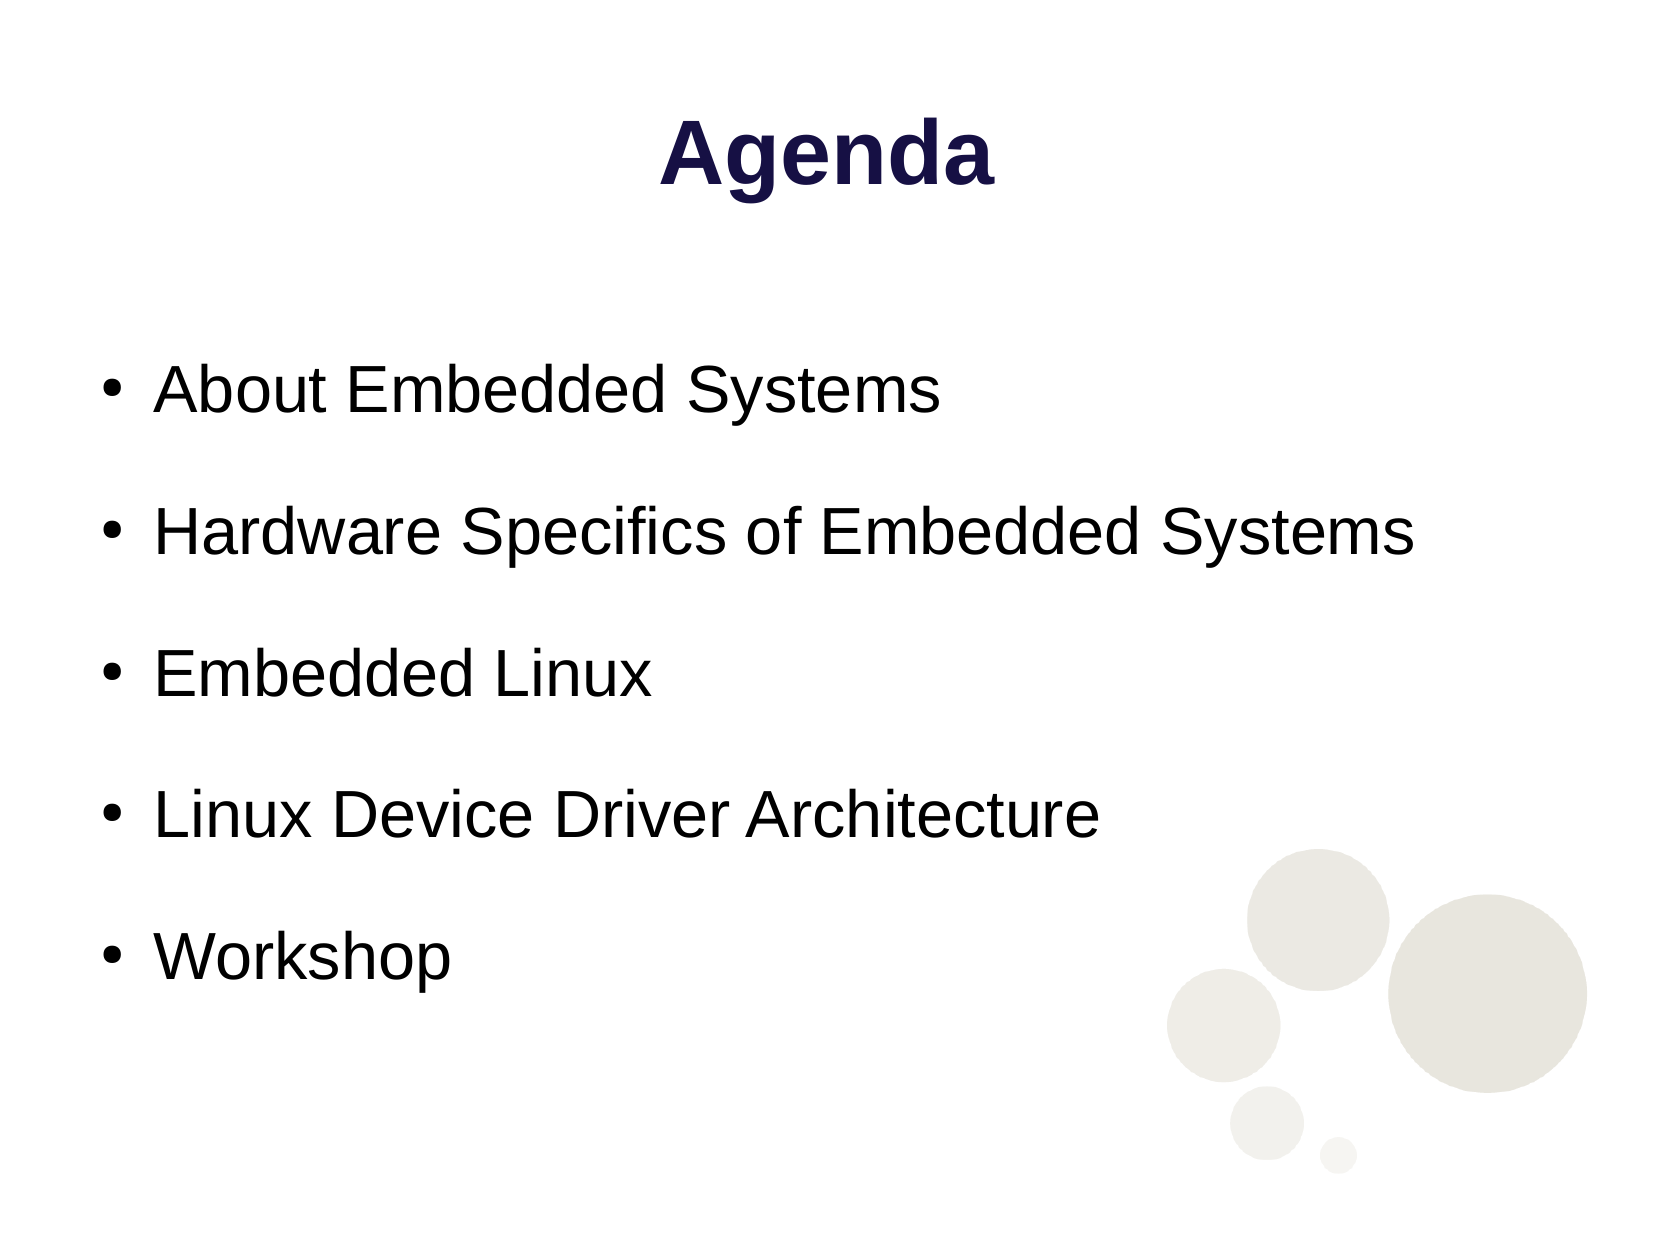

# Agenda
About Embedded Systems
Hardware Specifics of Embedded Systems
Embedded Linux
Linux Device Driver Architecture
Workshop